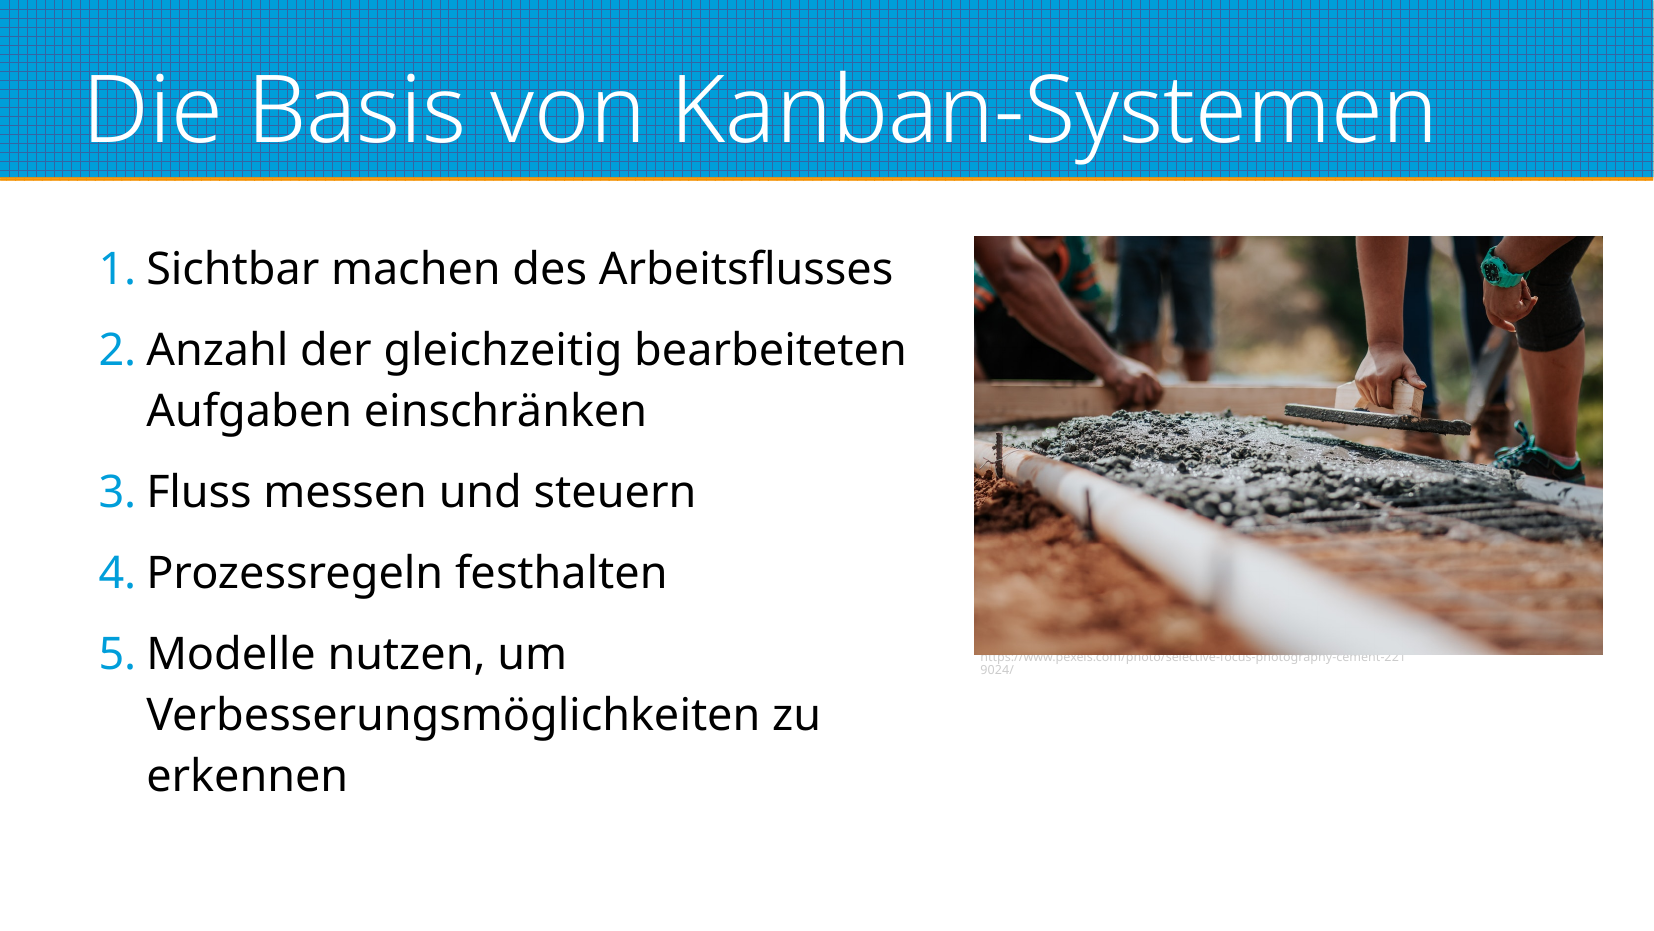

# Die Basis von Kanban-Systemen
Sichtbar machen des Arbeitsflusses
Anzahl der gleichzeitig bearbeiteten Aufgaben einschränken
Fluss messen und steuern
Prozessregeln festhalten
Modelle nutzen, um Verbesserungsmöglichkeiten zu erkennen
https://www.pexels.com/photo/selective-focus-photography-cement-2219024/